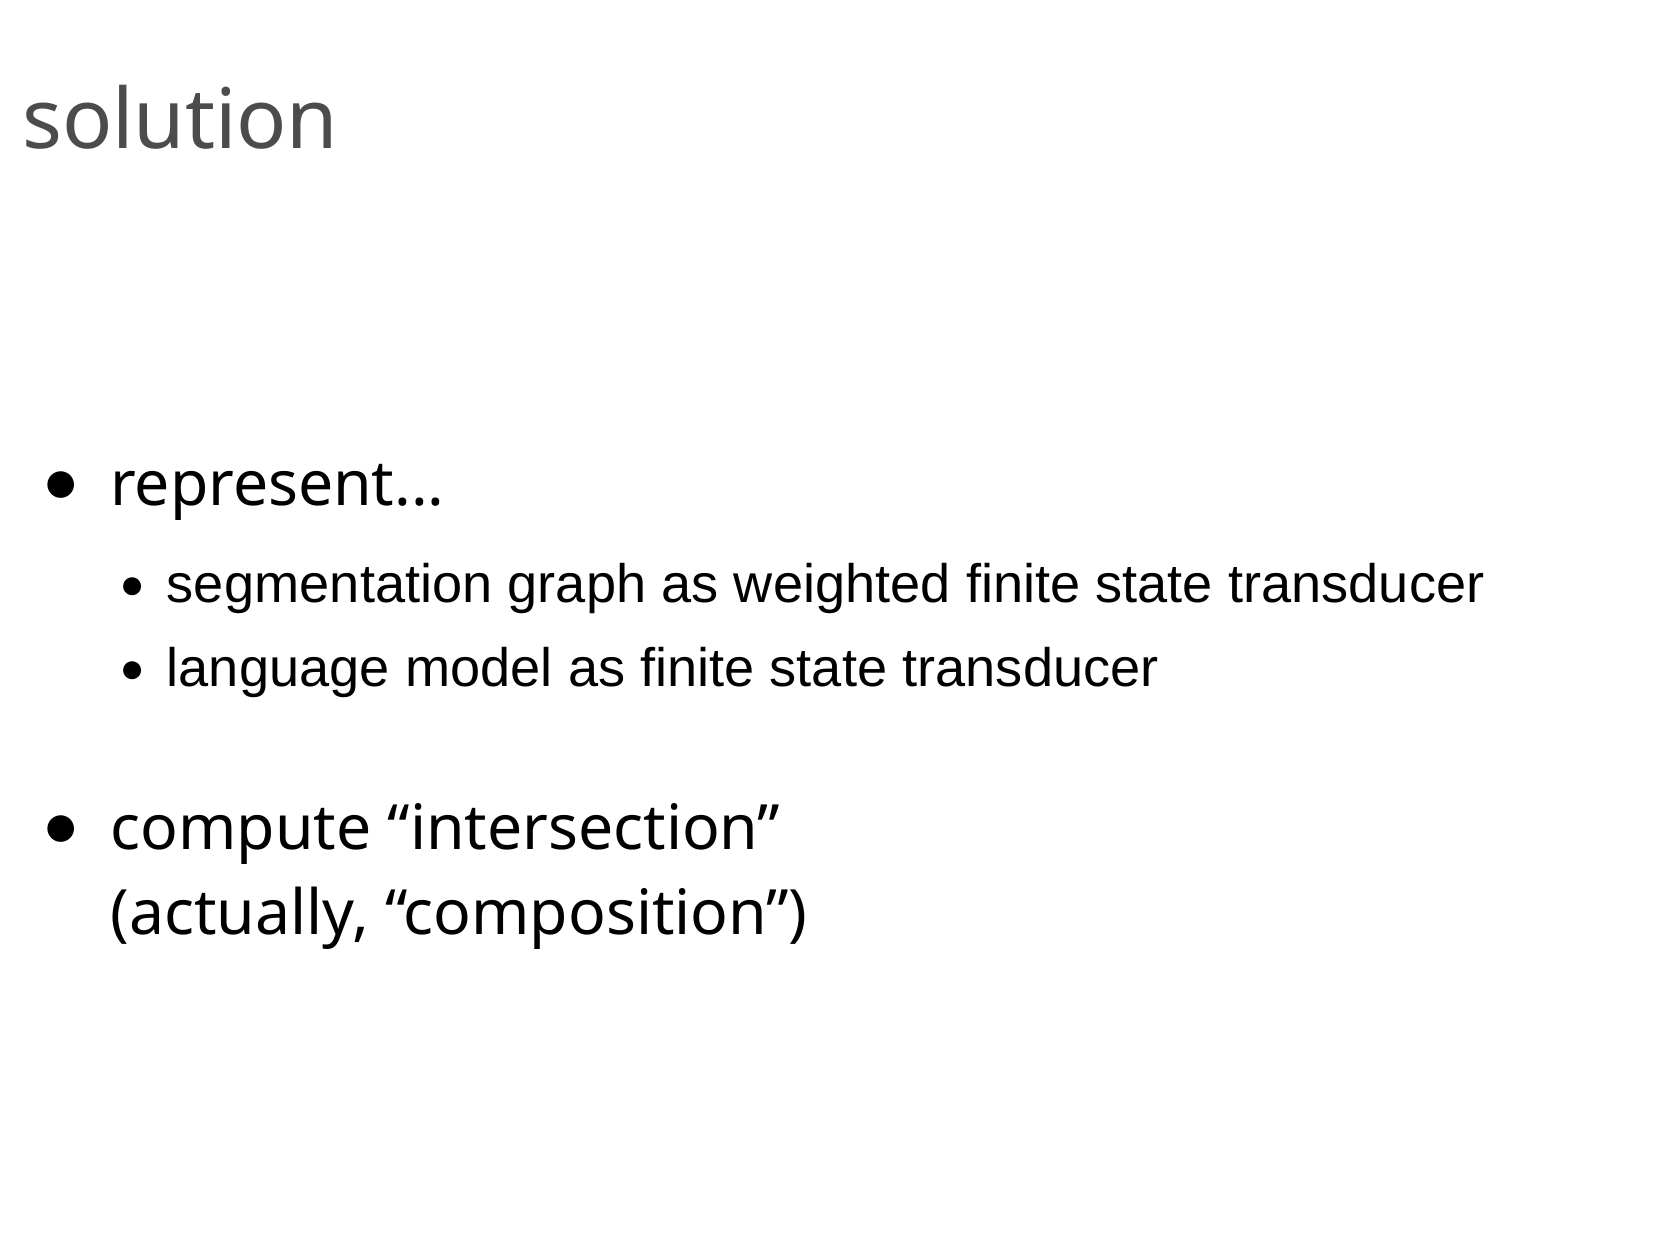

# solution
represent...
segmentation graph as weighted finite state transducer
language model as finite state transducer
compute “intersection”
(actually, “composition”)